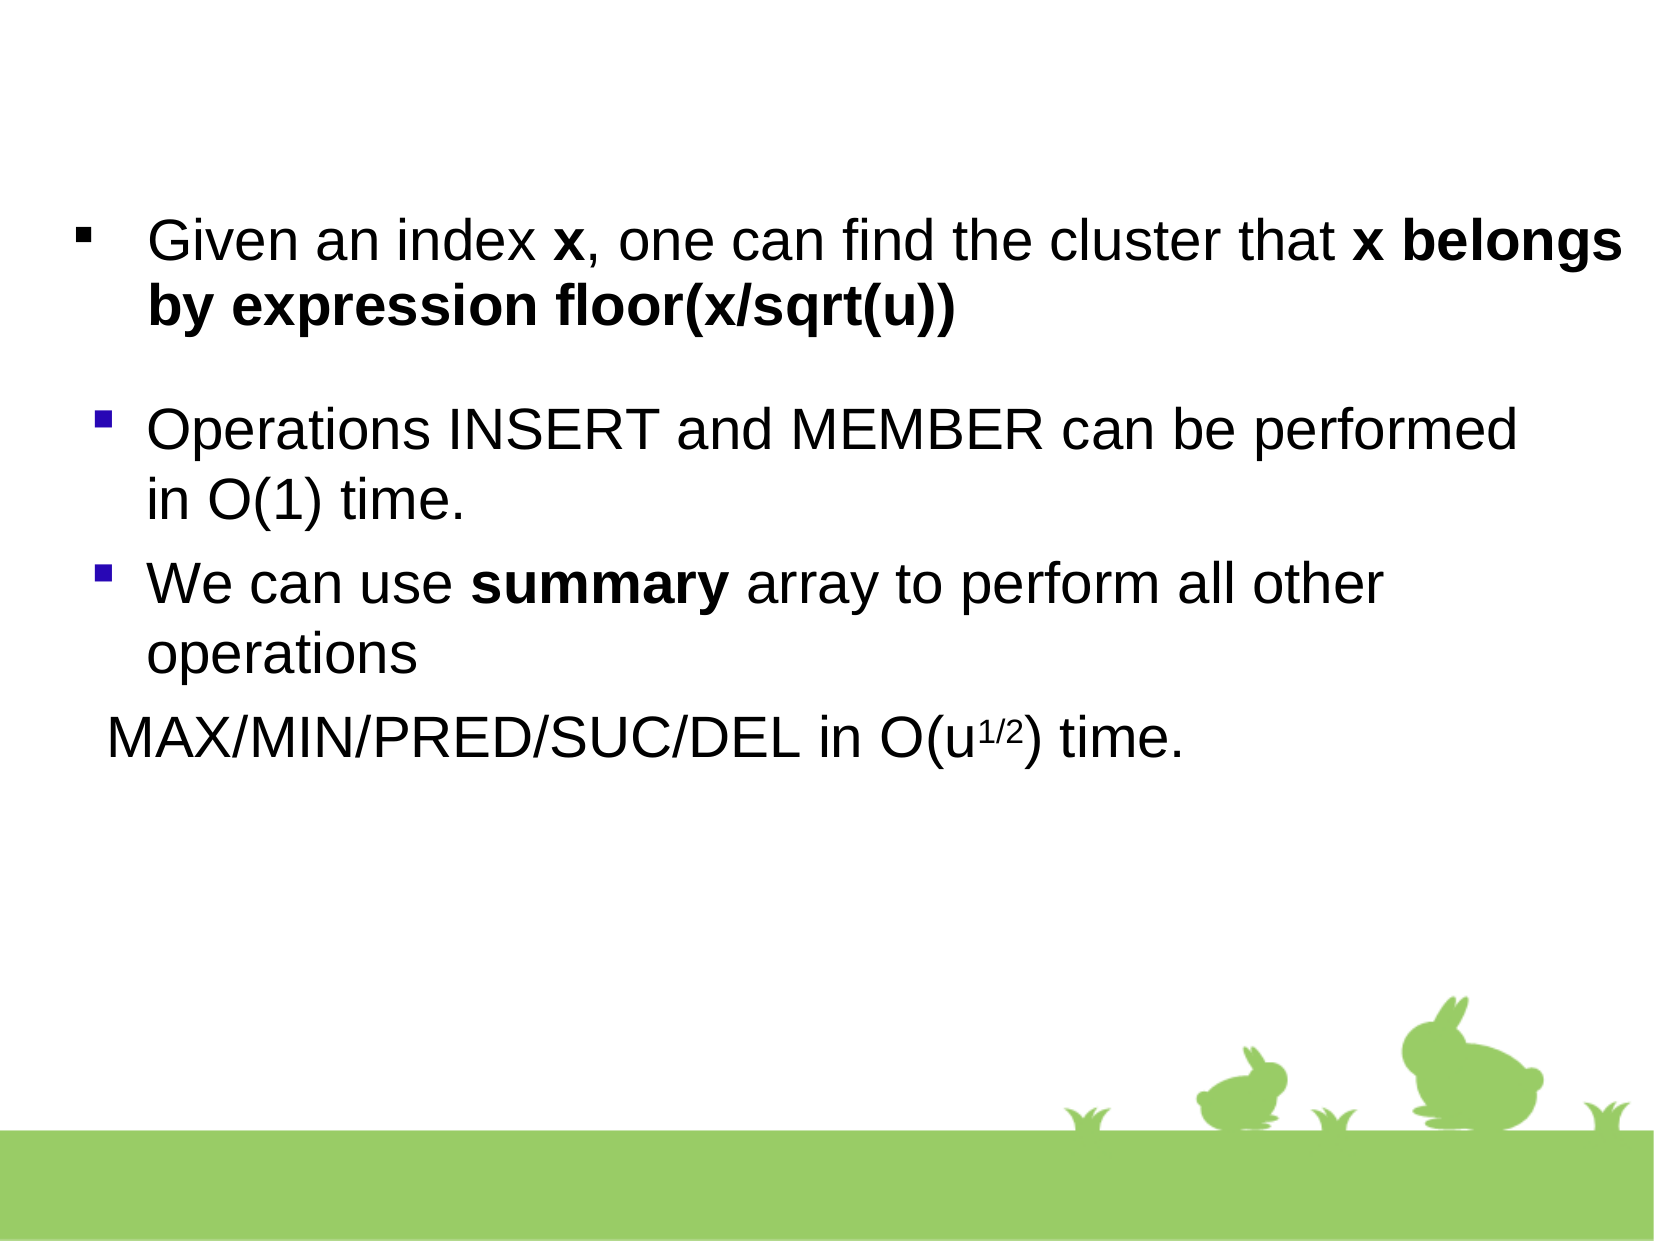

Given an index x, one can find the cluster that x belongs 	by expression floor(x/sqrt(u))
Operations INSERT and MEMBER can be performed in O(1) time.
We can use summary array to perform all other operations
 MAX/MIN/PRED/SUC/DEL in O(u1/2) time.